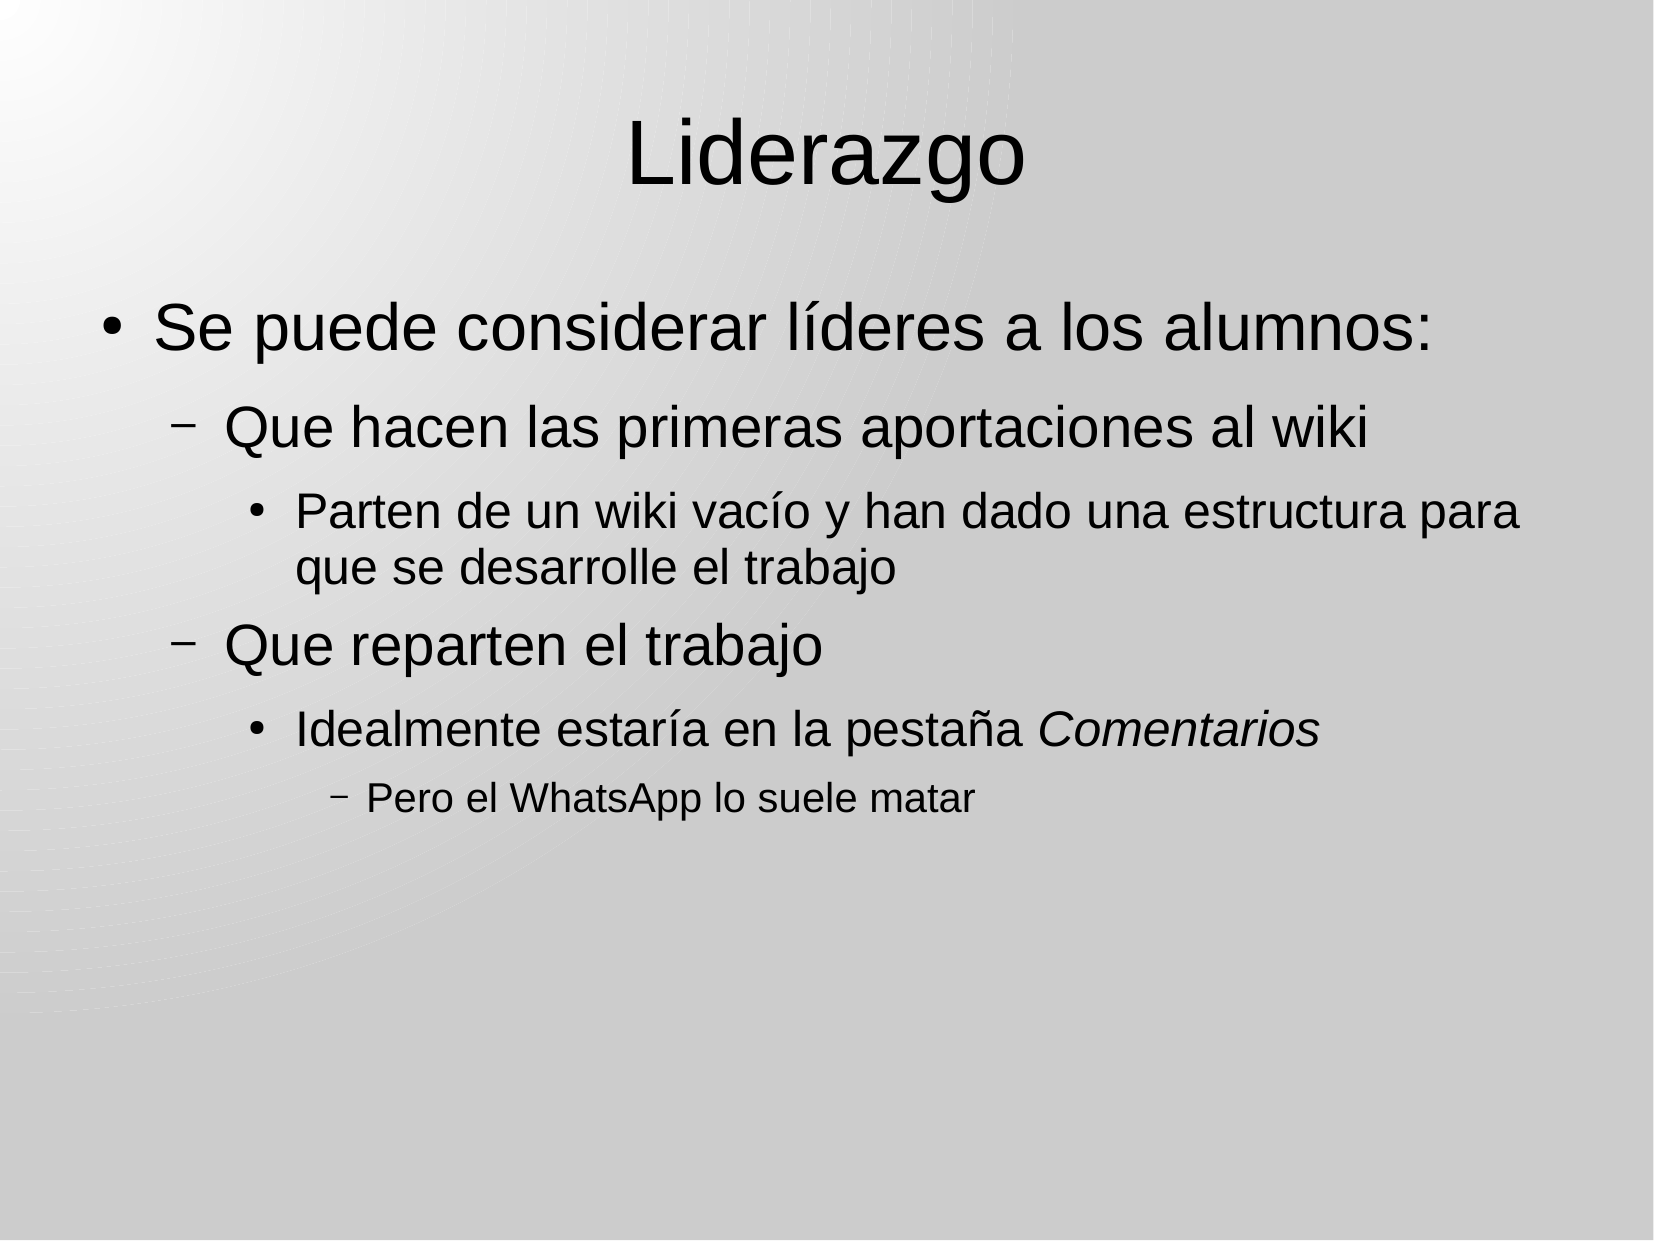

# Liderazgo
Se puede considerar líderes a los alumnos:
Que hacen las primeras aportaciones al wiki
Parten de un wiki vacío y han dado una estructura para que se desarrolle el trabajo
Que reparten el trabajo
Idealmente estaría en la pestaña Comentarios
Pero el WhatsApp lo suele matar